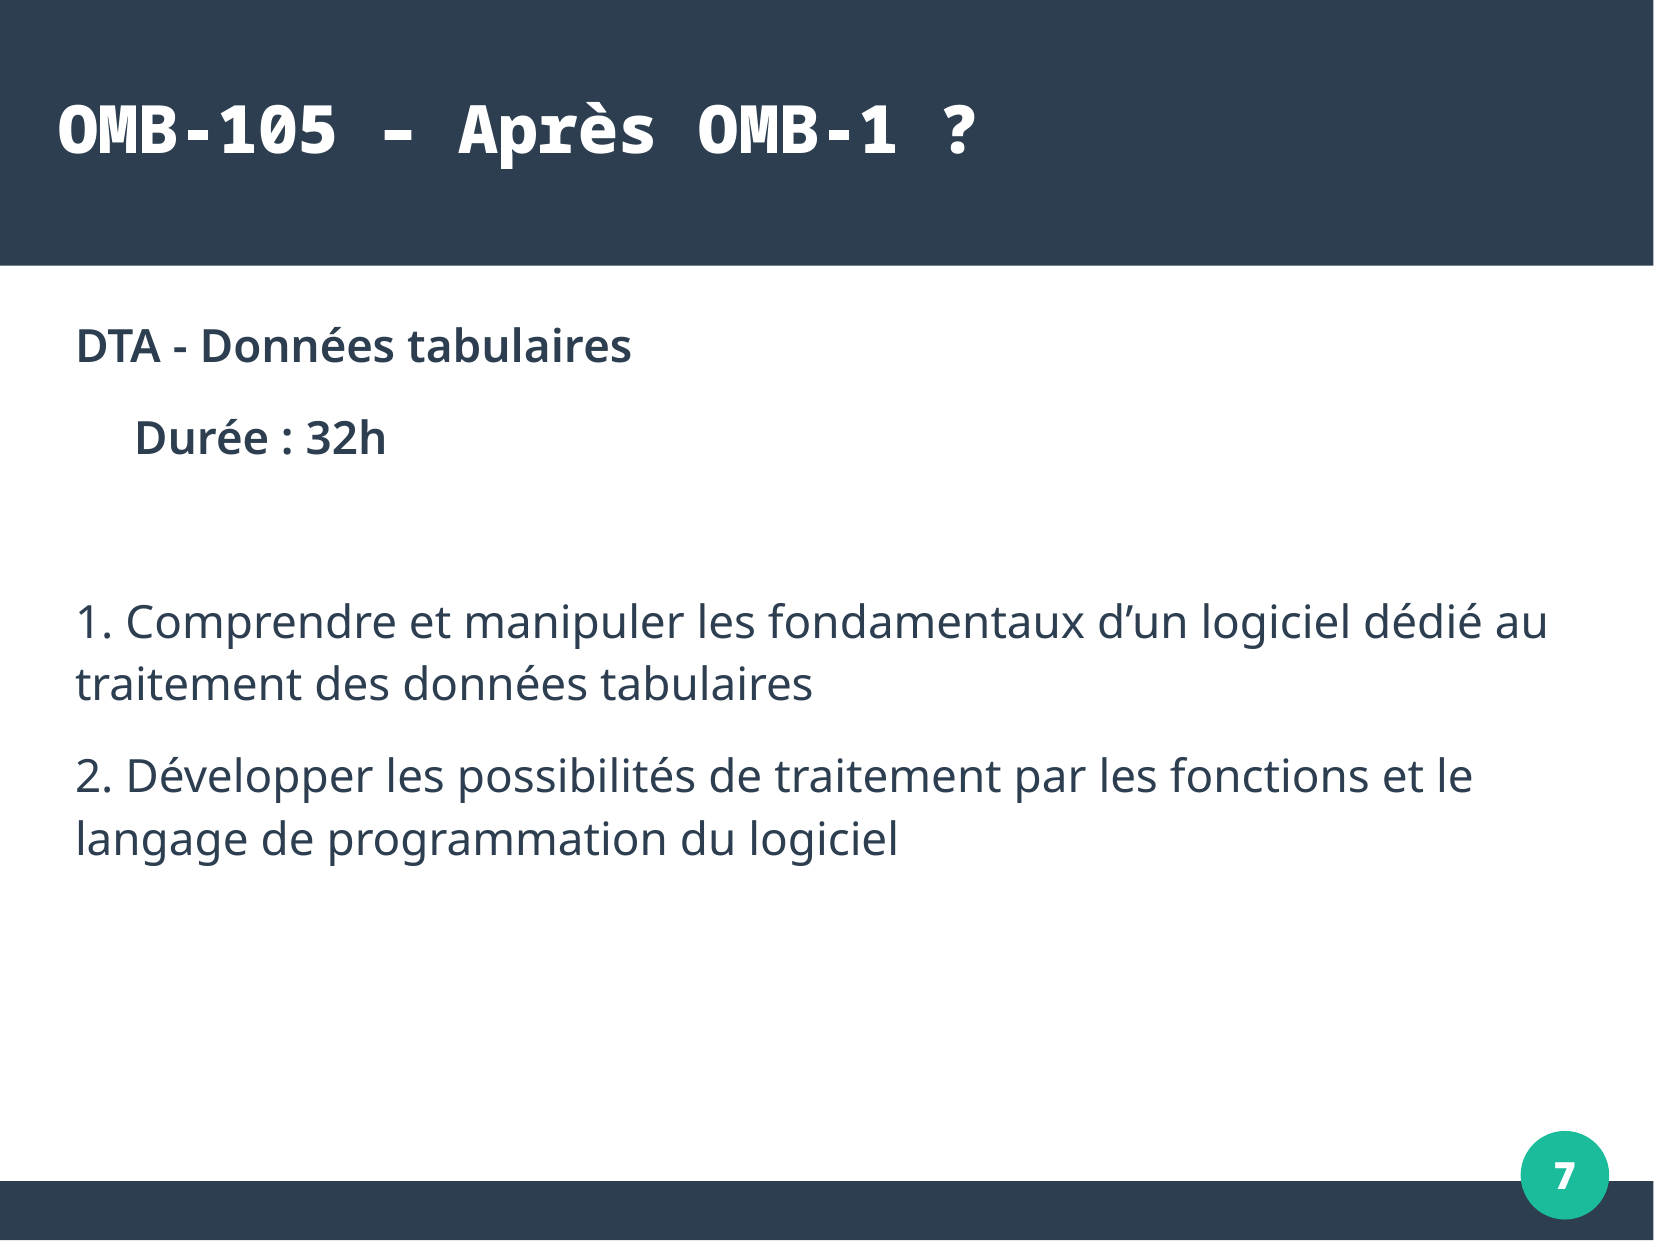

# OMB-105 – Après OMB-1 ?
DTA - Données tabulaires
Durée : 32h
1. Comprendre et manipuler les fondamentaux d’un logiciel dédié au traitement des données tabulaires
2. Développer les possibilités de traitement par les fonctions et le langage de programmation du logiciel
7